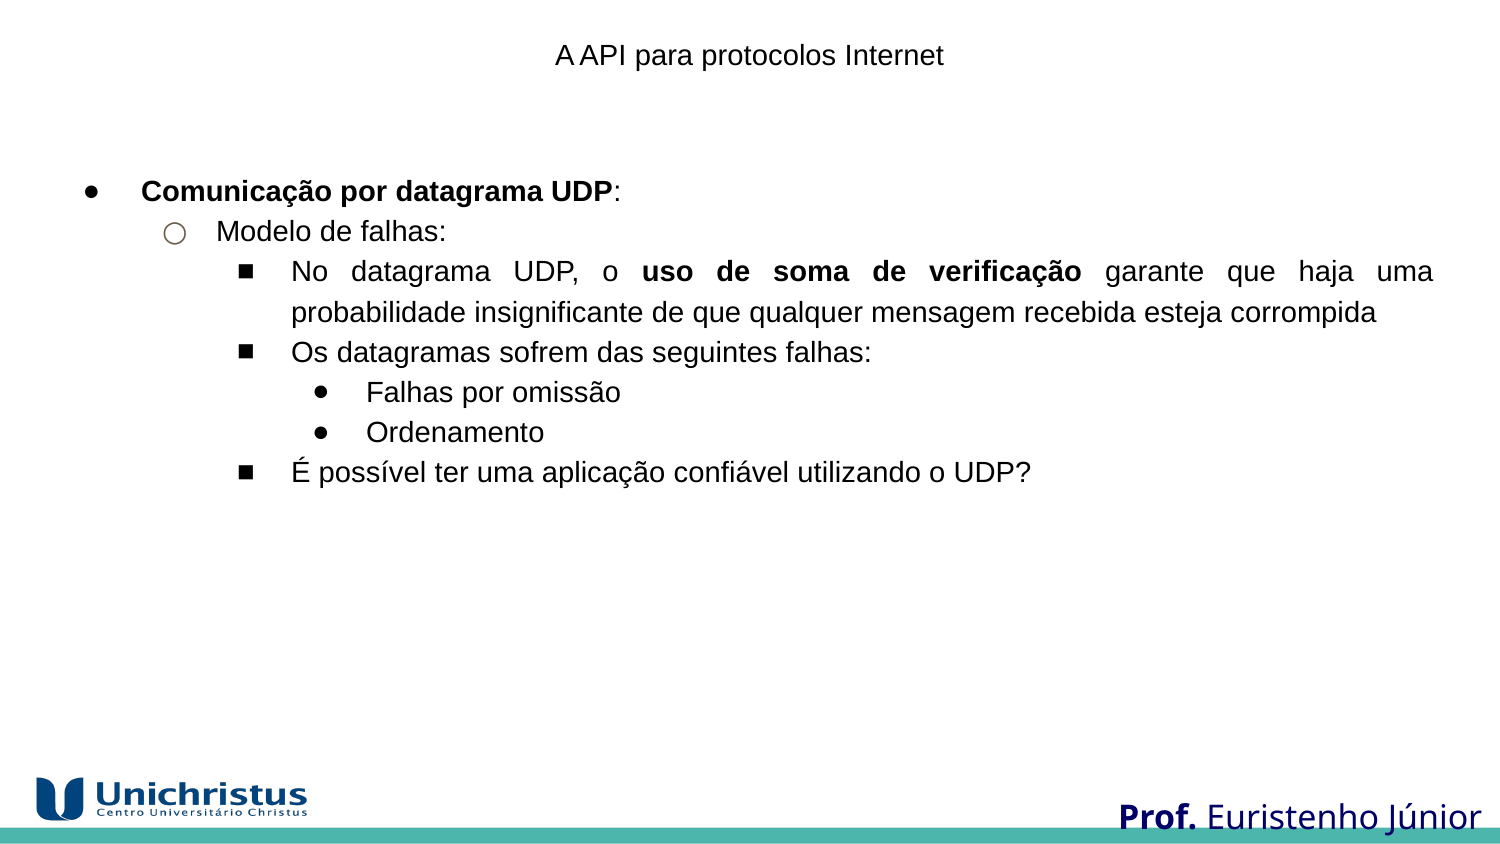

# A API para protocolos Internet
Comunicação por datagrama UDP:
Modelo de falhas:
No datagrama UDP, o uso de soma de verificação garante que haja uma probabilidade insignificante de que qualquer mensagem recebida esteja corrompida
Os datagramas sofrem das seguintes falhas:
Falhas por omissão
Ordenamento
É possível ter uma aplicação confiável utilizando o UDP?